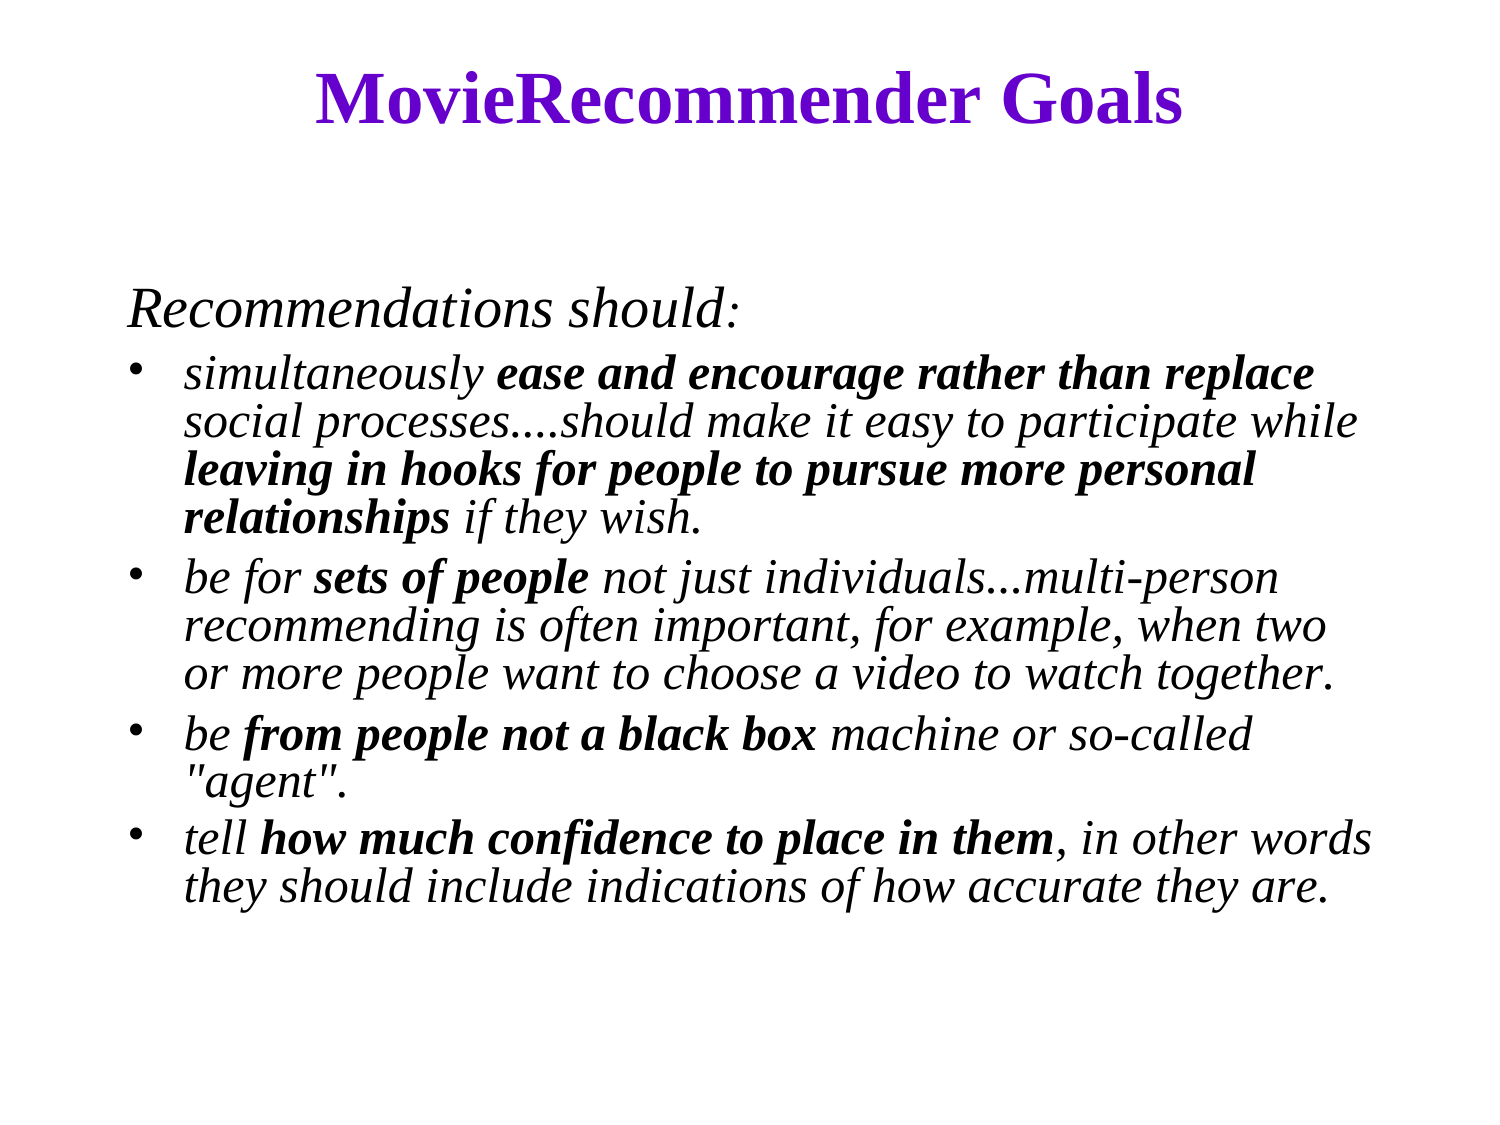

# MovieRecommender Goals
Recommendations should:
simultaneously ease and encourage rather than replace social processes....should make it easy to participate while leaving in hooks for people to pursue more personal relationships if they wish.
be for sets of people not just individuals...multi-person recommending is often important, for example, when two or more people want to choose a video to watch together.
be from people not a black box machine or so-called "agent".
tell how much confidence to place in them, in other words they should include indications of how accurate they are.